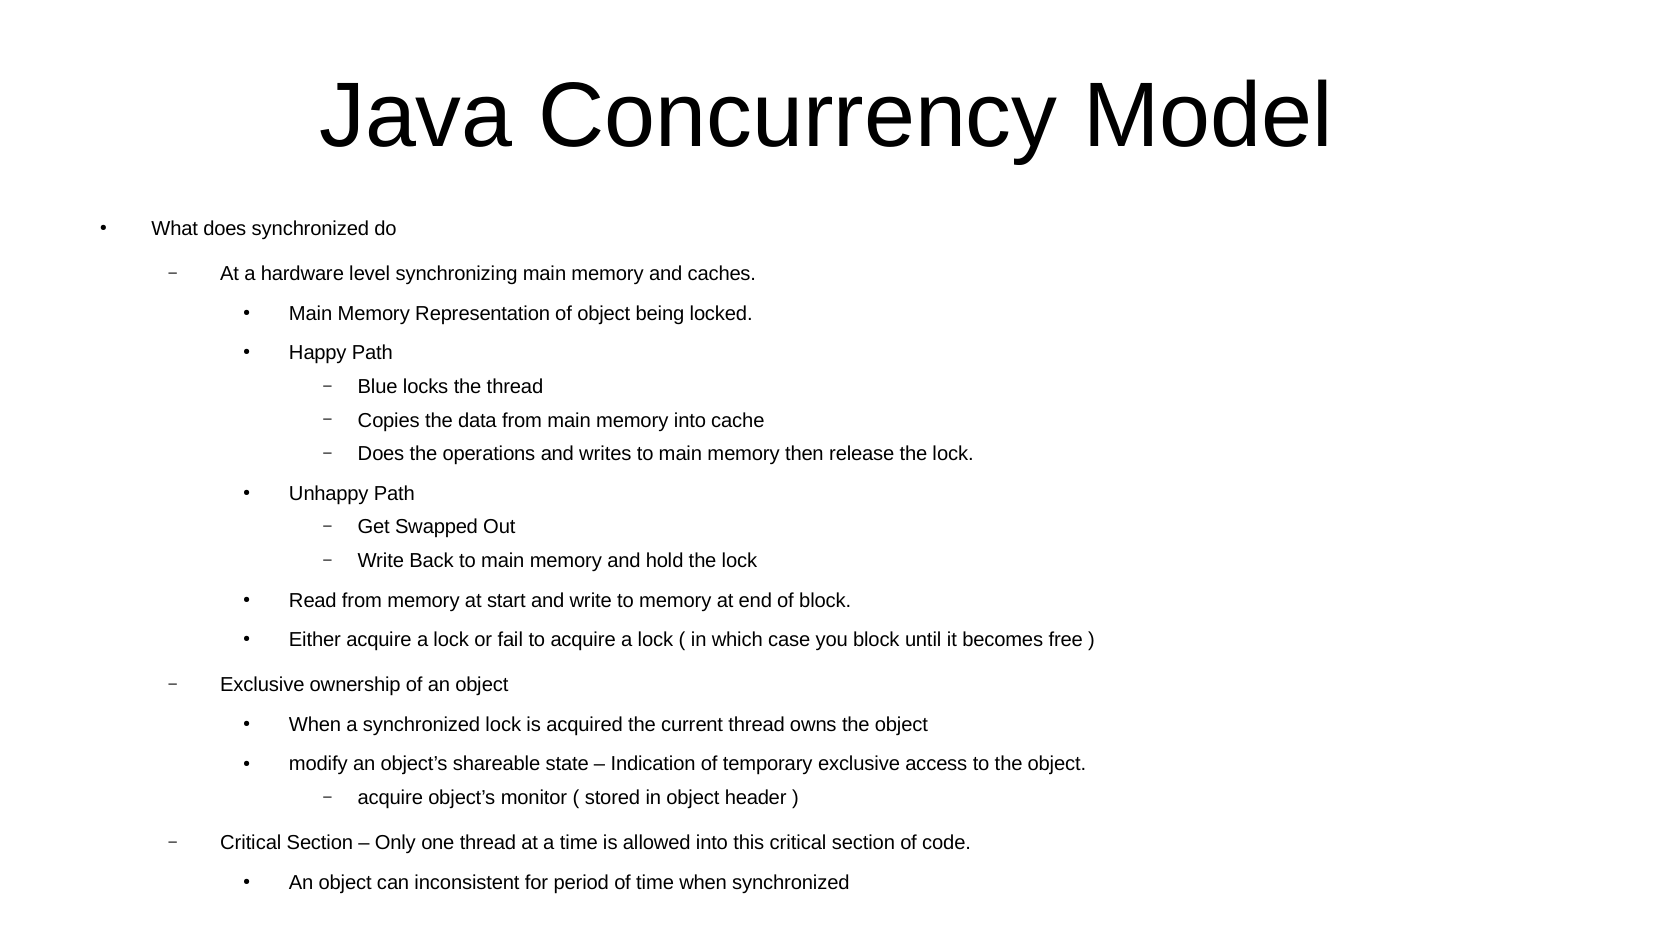

# Java Concurrency Model
What does synchronized do
At a hardware level synchronizing main memory and caches.
Main Memory Representation of object being locked.
Happy Path
Blue locks the thread
Copies the data from main memory into cache
Does the operations and writes to main memory then release the lock.
Unhappy Path
Get Swapped Out
Write Back to main memory and hold the lock
Read from memory at start and write to memory at end of block.
Either acquire a lock or fail to acquire a lock ( in which case you block until it becomes free )
Exclusive ownership of an object
When a synchronized lock is acquired the current thread owns the object
modify an object’s shareable state – Indication of temporary exclusive access to the object.
acquire object’s monitor ( stored in object header )
Critical Section – Only one thread at a time is allowed into this critical section of code.
An object can inconsistent for period of time when synchronized